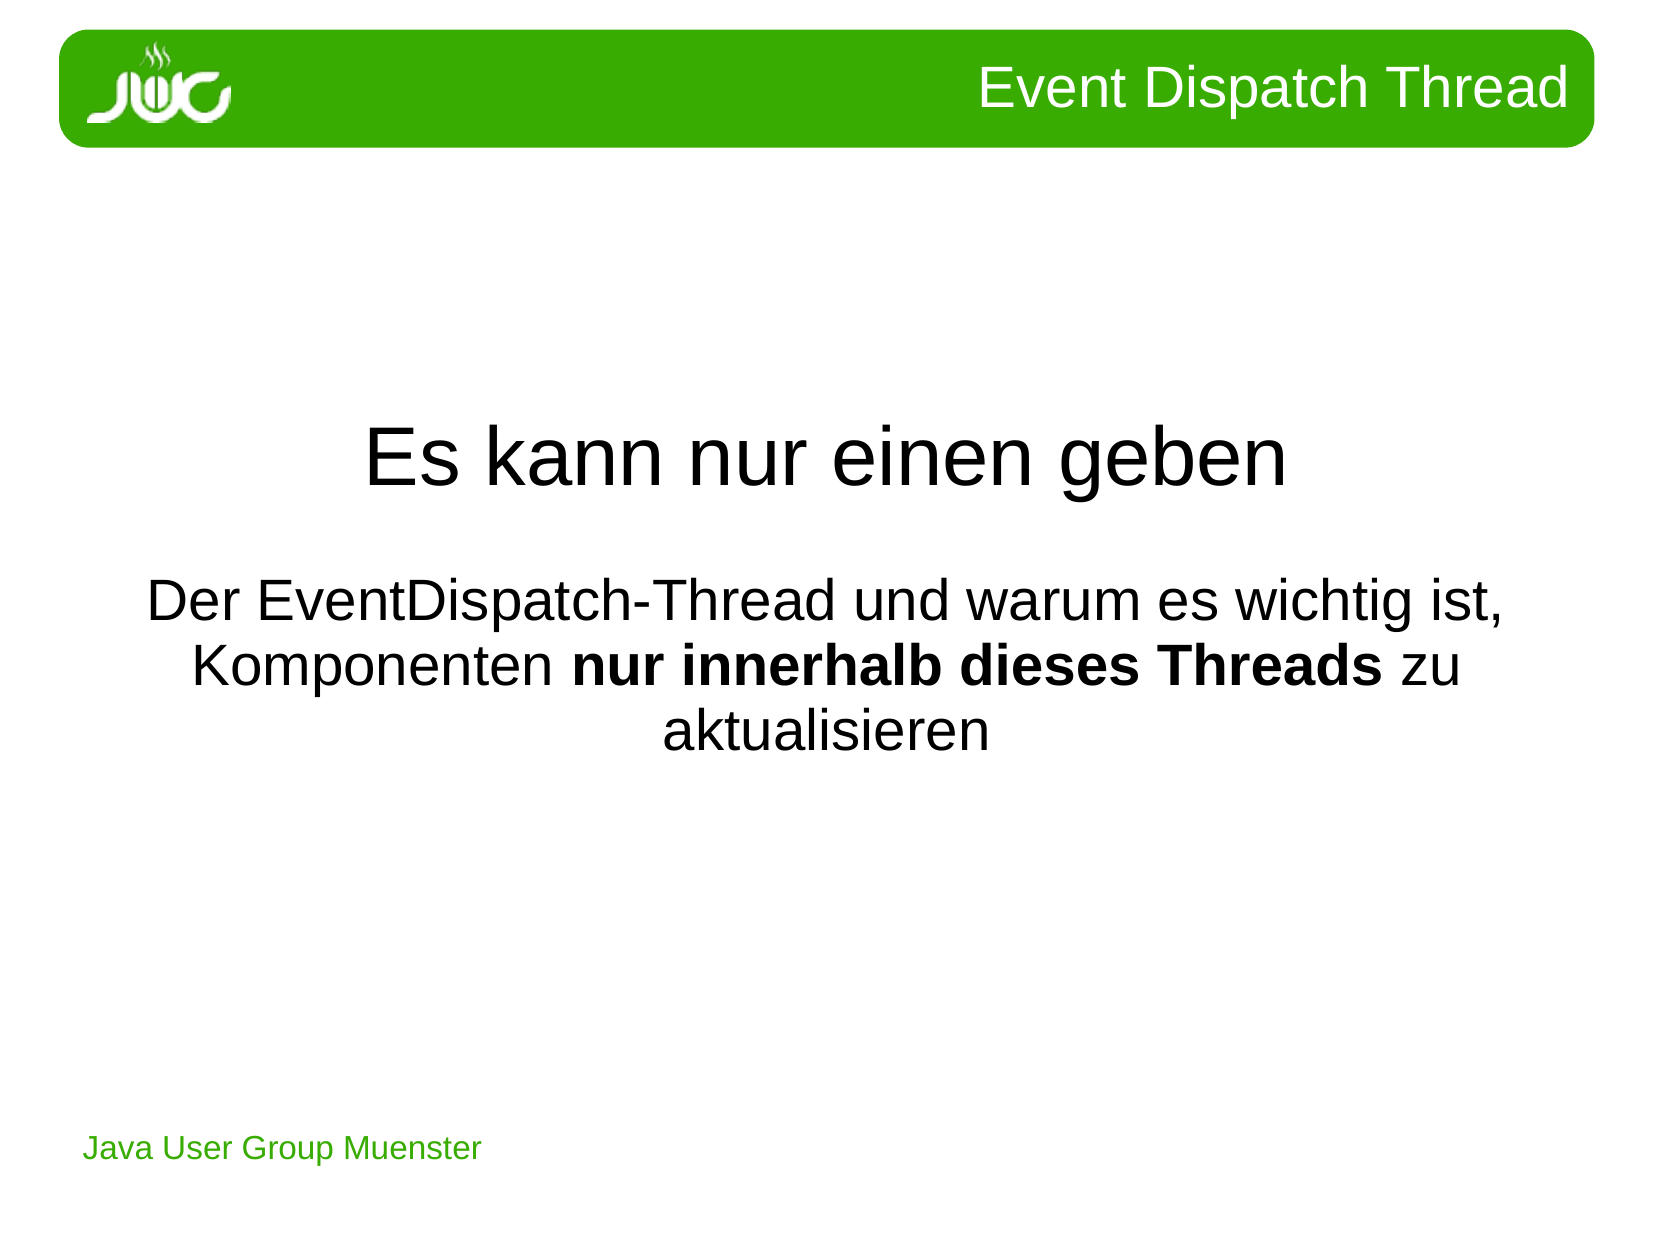

# Event Dispatch Thread
Es kann nur einen geben
Der EventDispatch-Thread und warum es wichtig ist, Komponenten nur innerhalb dieses Threads zu aktualisieren